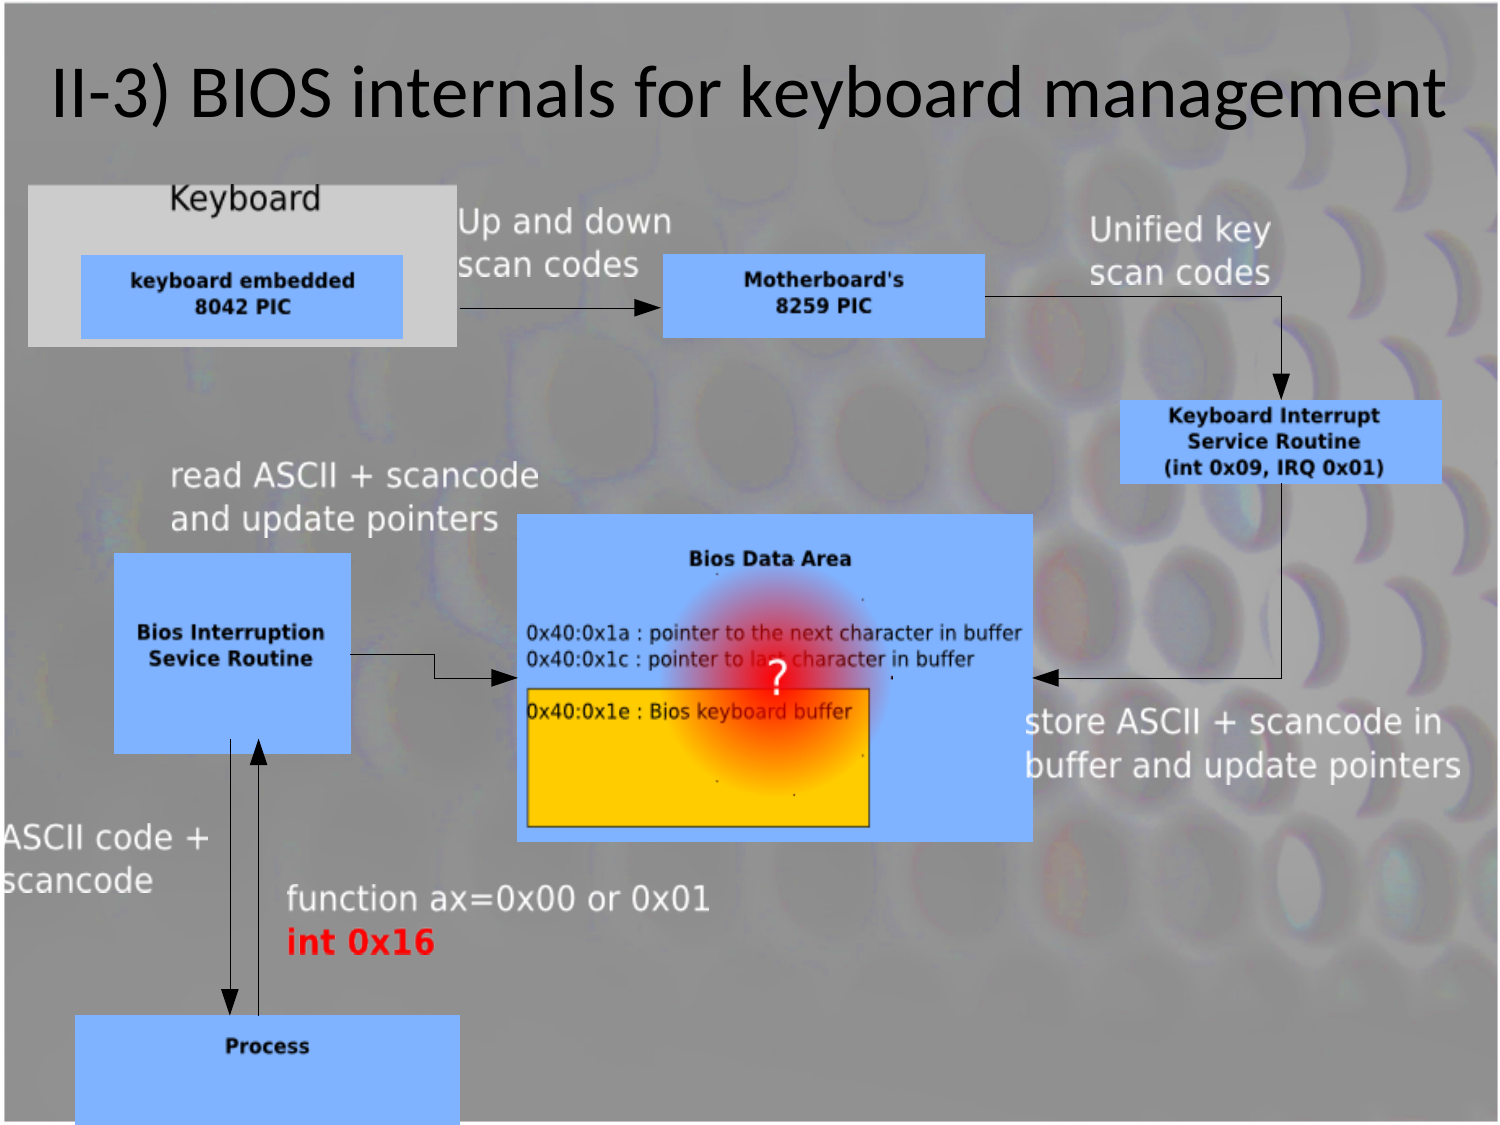

# II-3) BIOS internals for keyboard management